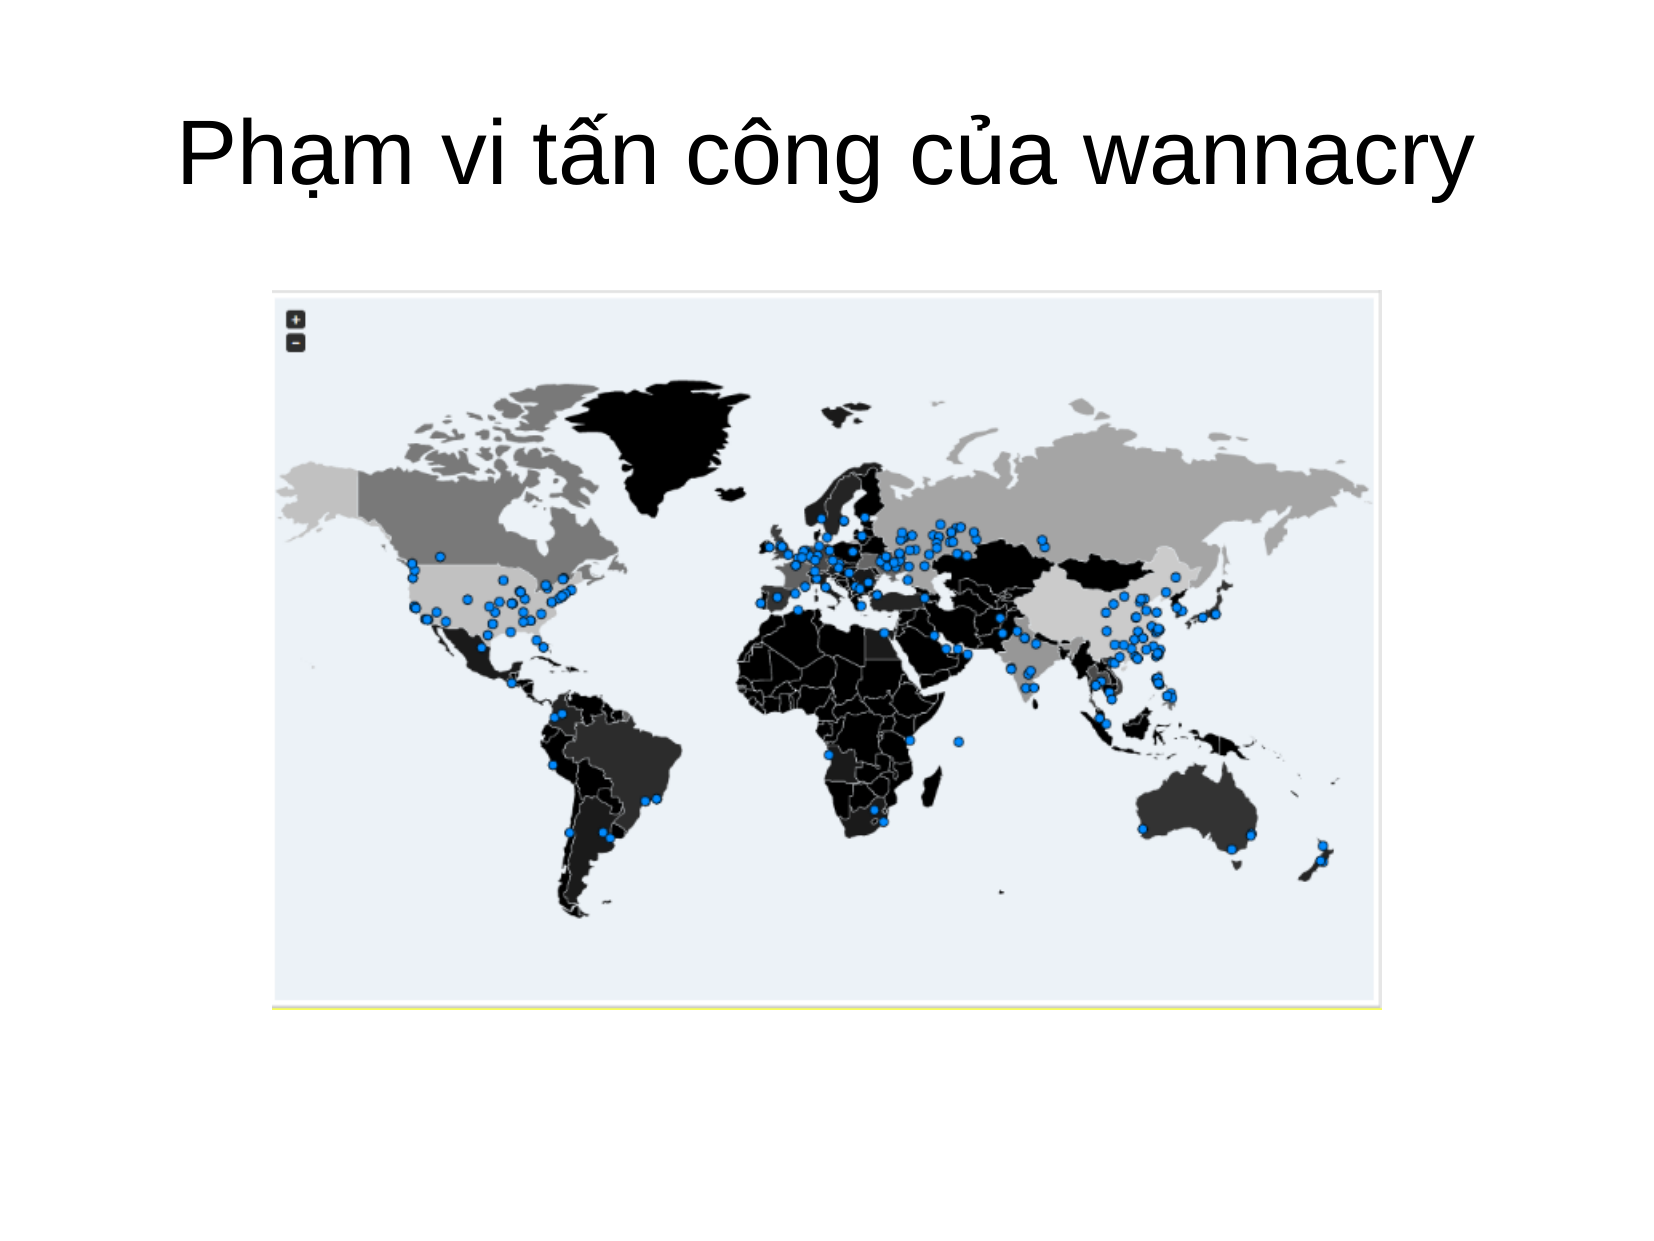

# Phạm vi tấn công của wannacry